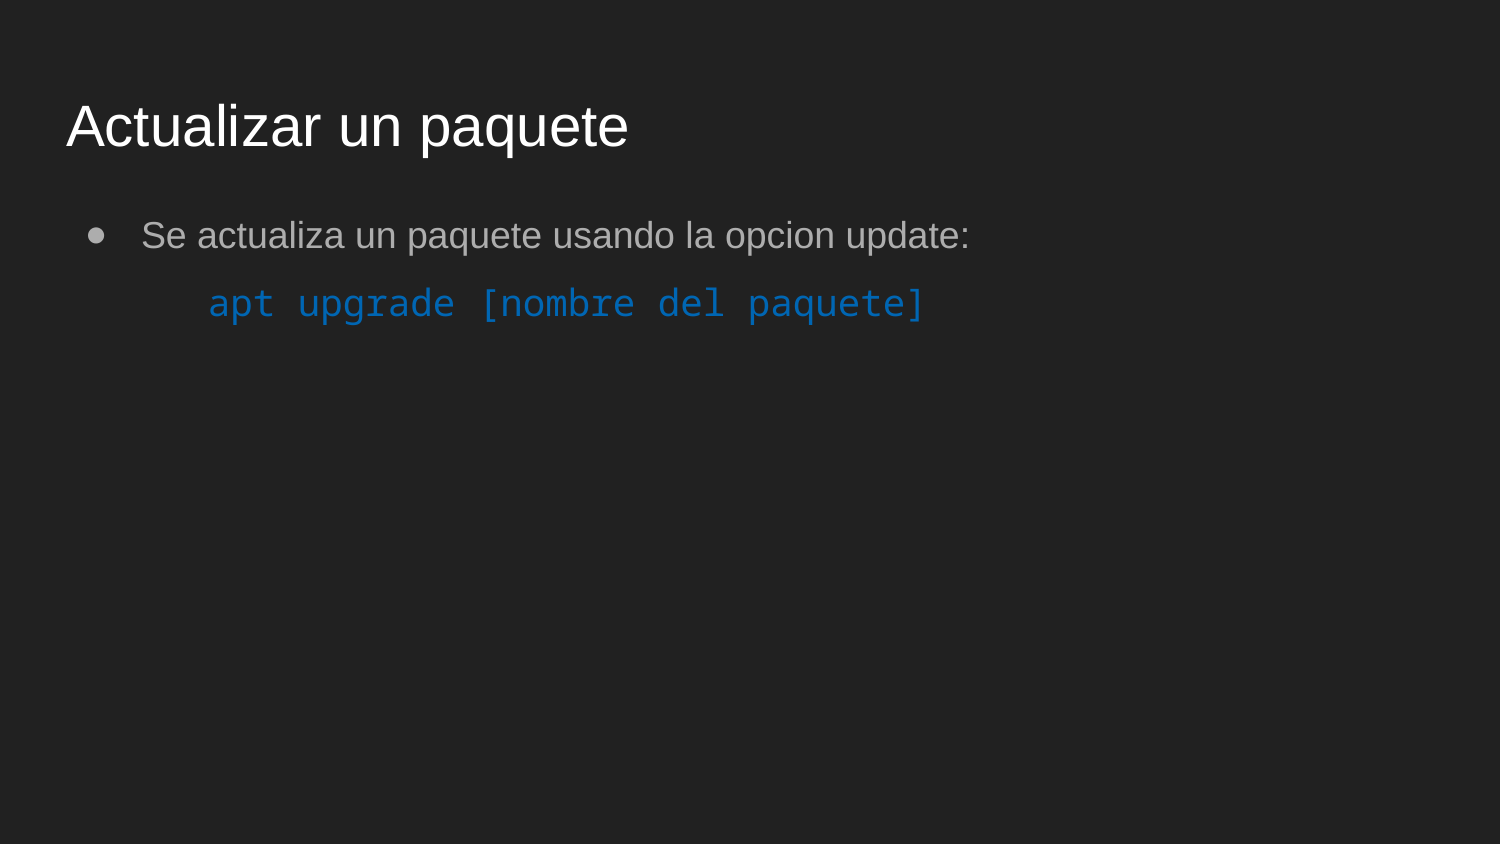

# Actualizar un paquete
Se actualiza un paquete usando la opcion update:
apt upgrade [nombre del paquete]